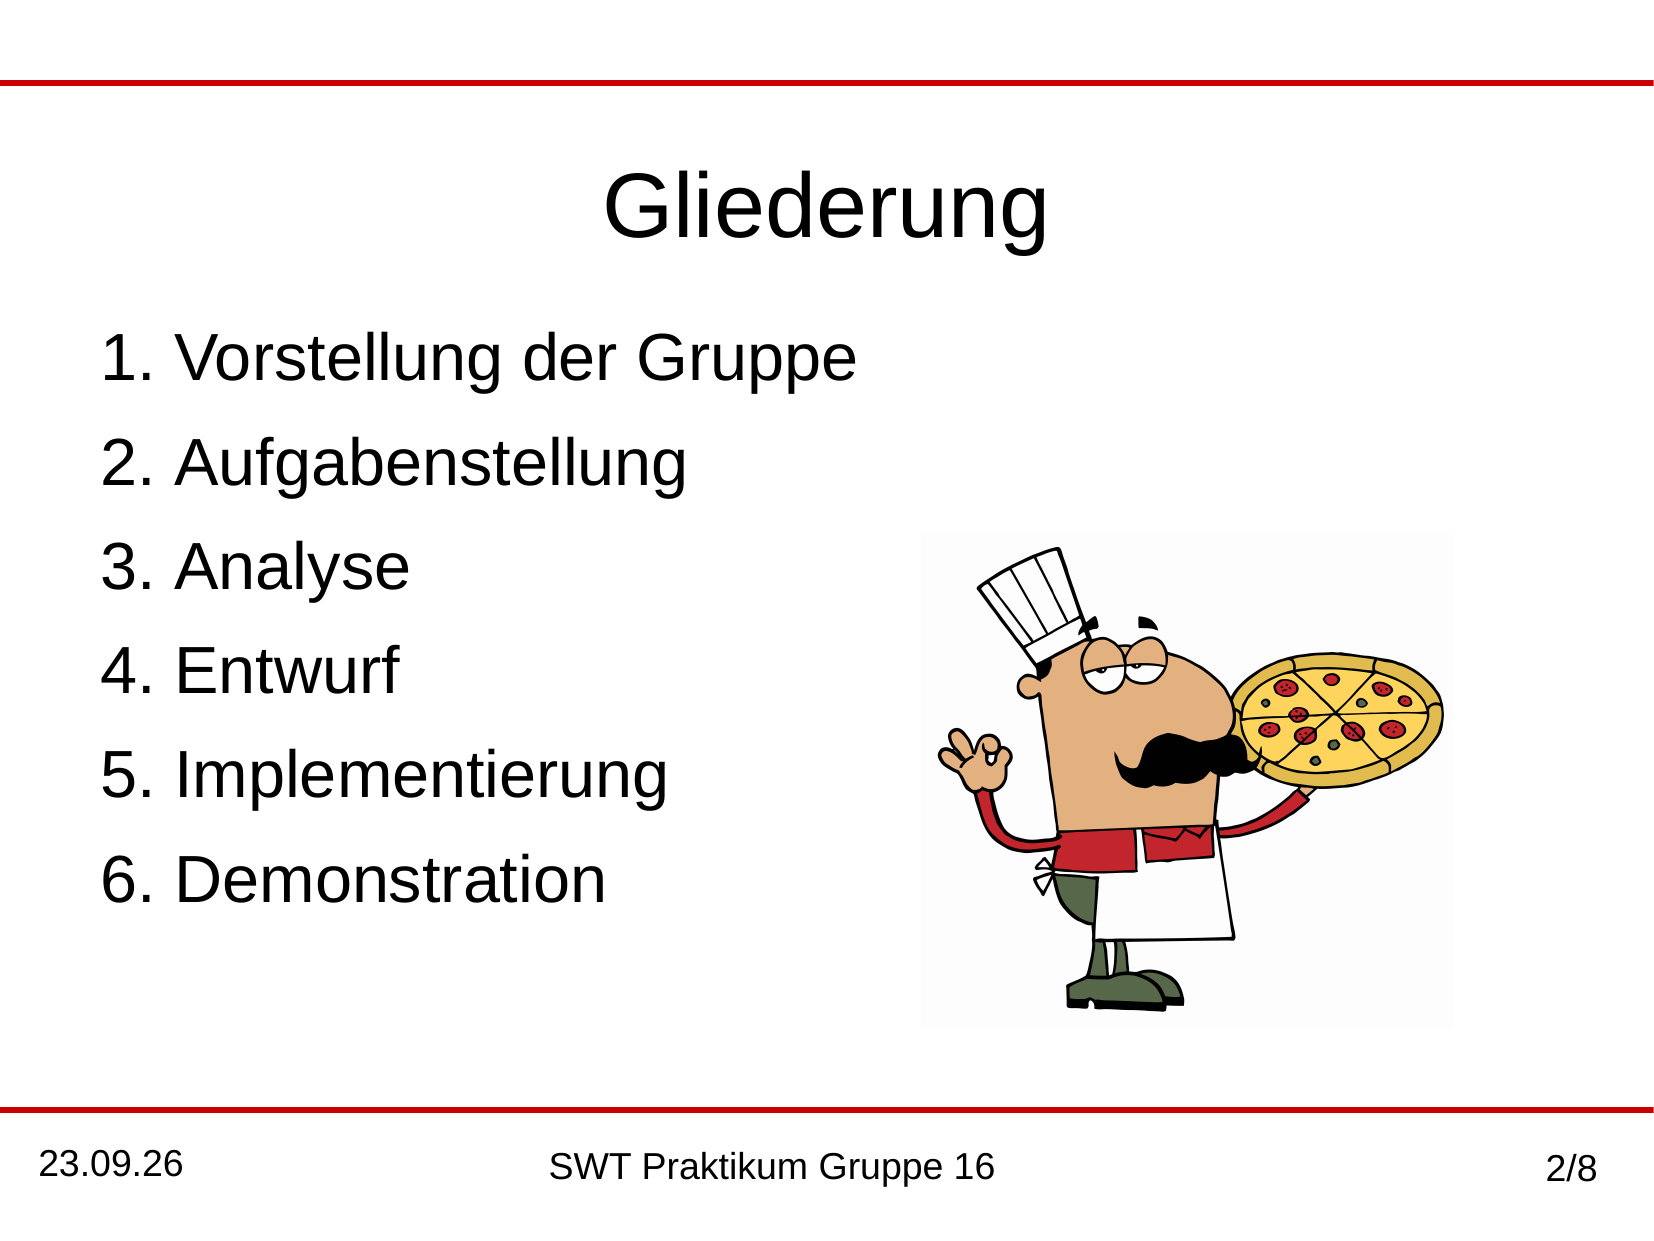

# Gliederung
 Vorstellung der Gruppe
 Aufgabenstellung
 Analyse
 Entwurf
 Implementierung
 Demonstration